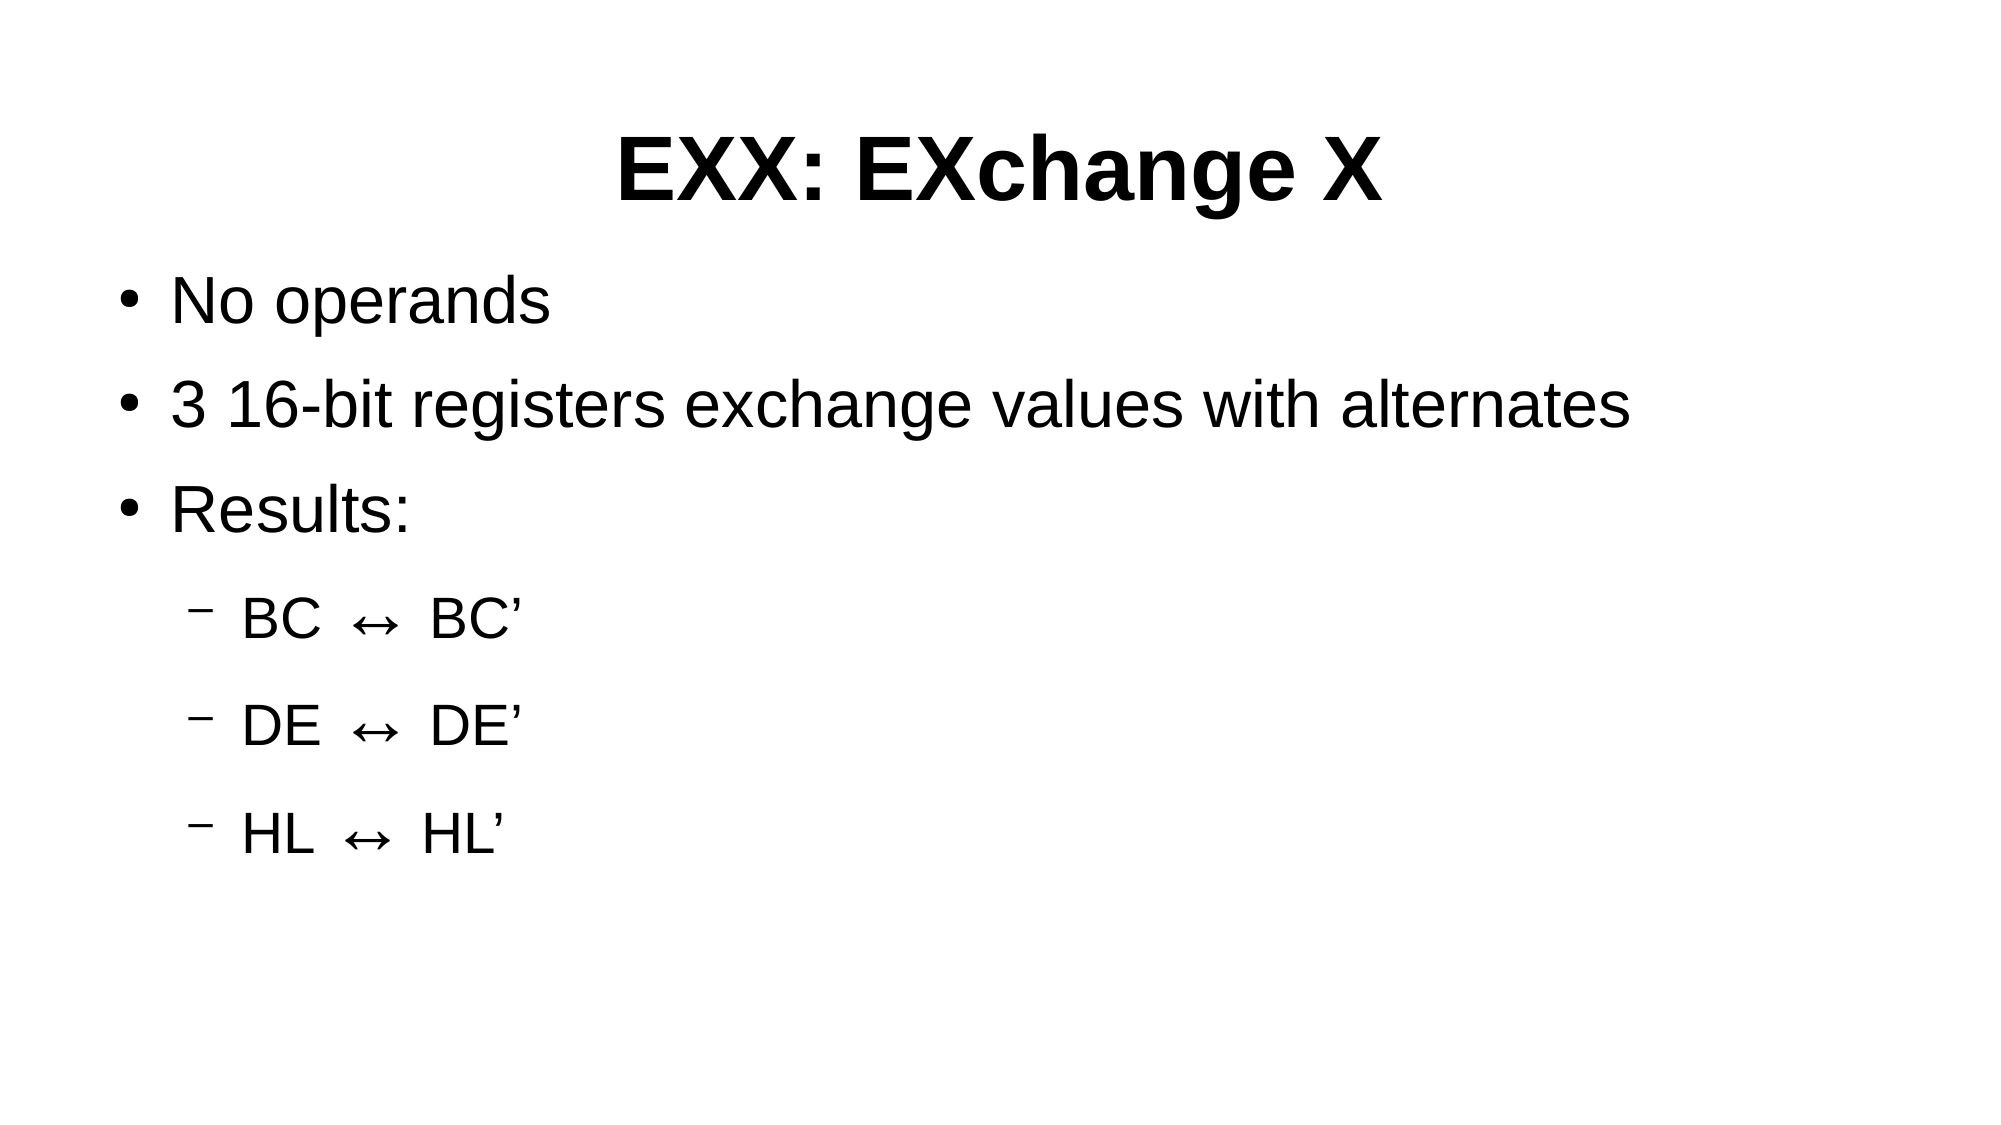

# EXX: EXchange X
No operands
3 16-bit registers exchange values with alternates
Results:
BC ↔ BC’
DE ↔ DE’
HL ↔ HL’